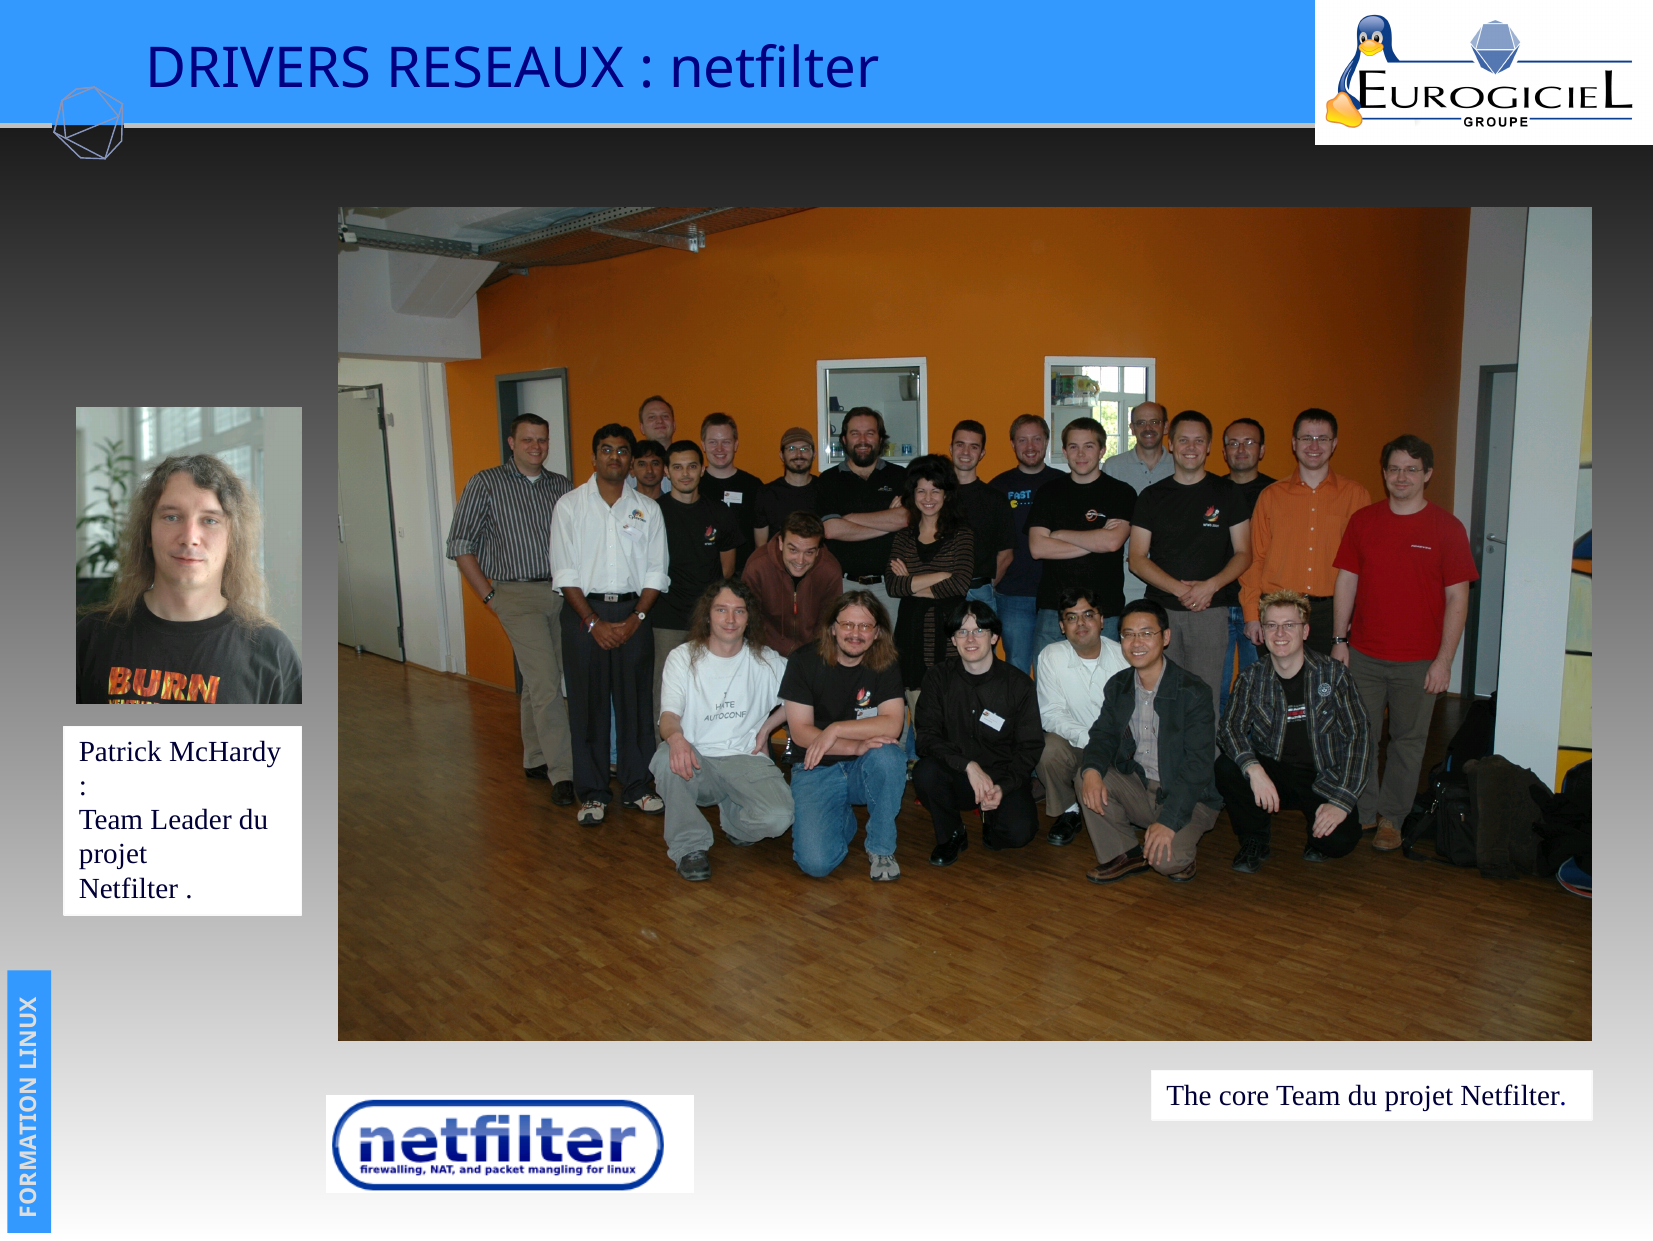

# DRIVERS RESEAUX : netfilter
Patrick McHardy :
Team Leader du projet
Netfilter .
The core Team du projet Netfilter.